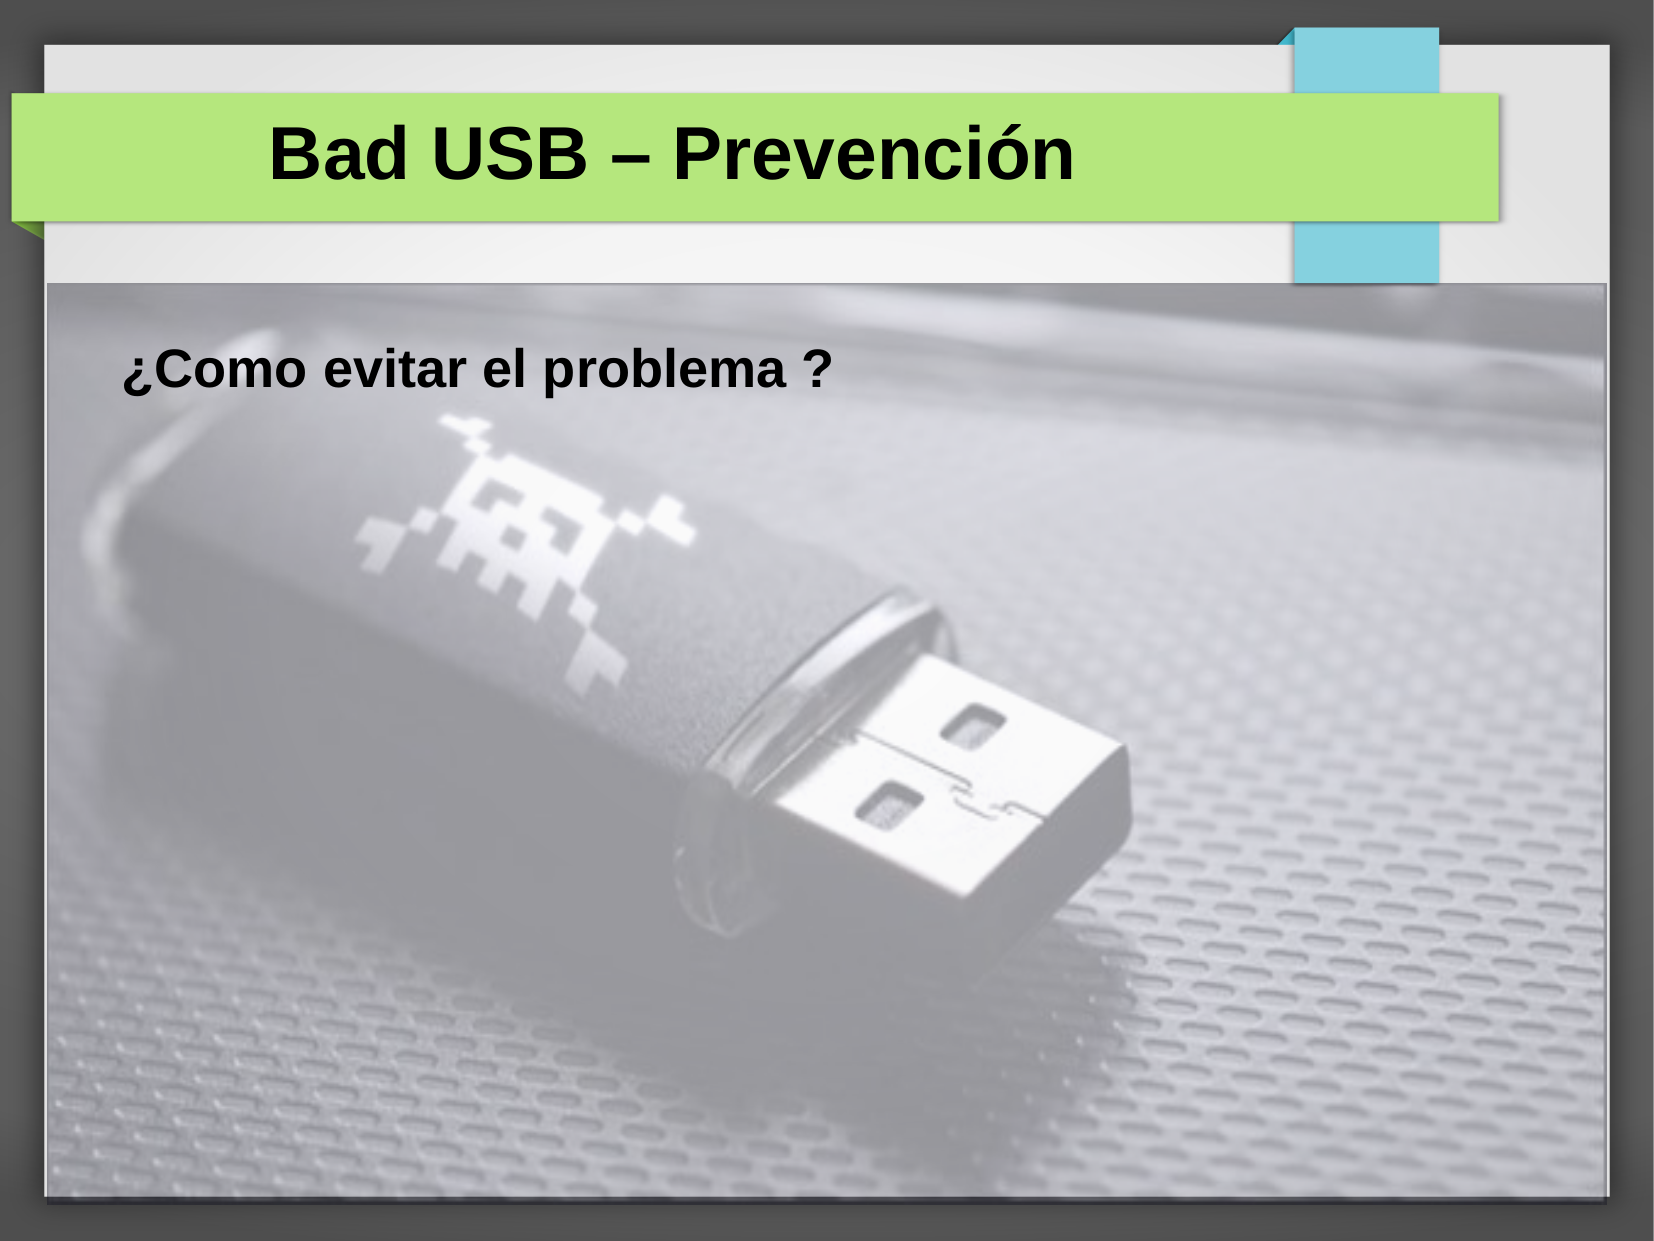

# Bad USB – Prevención
¿Como evitar el problema ?